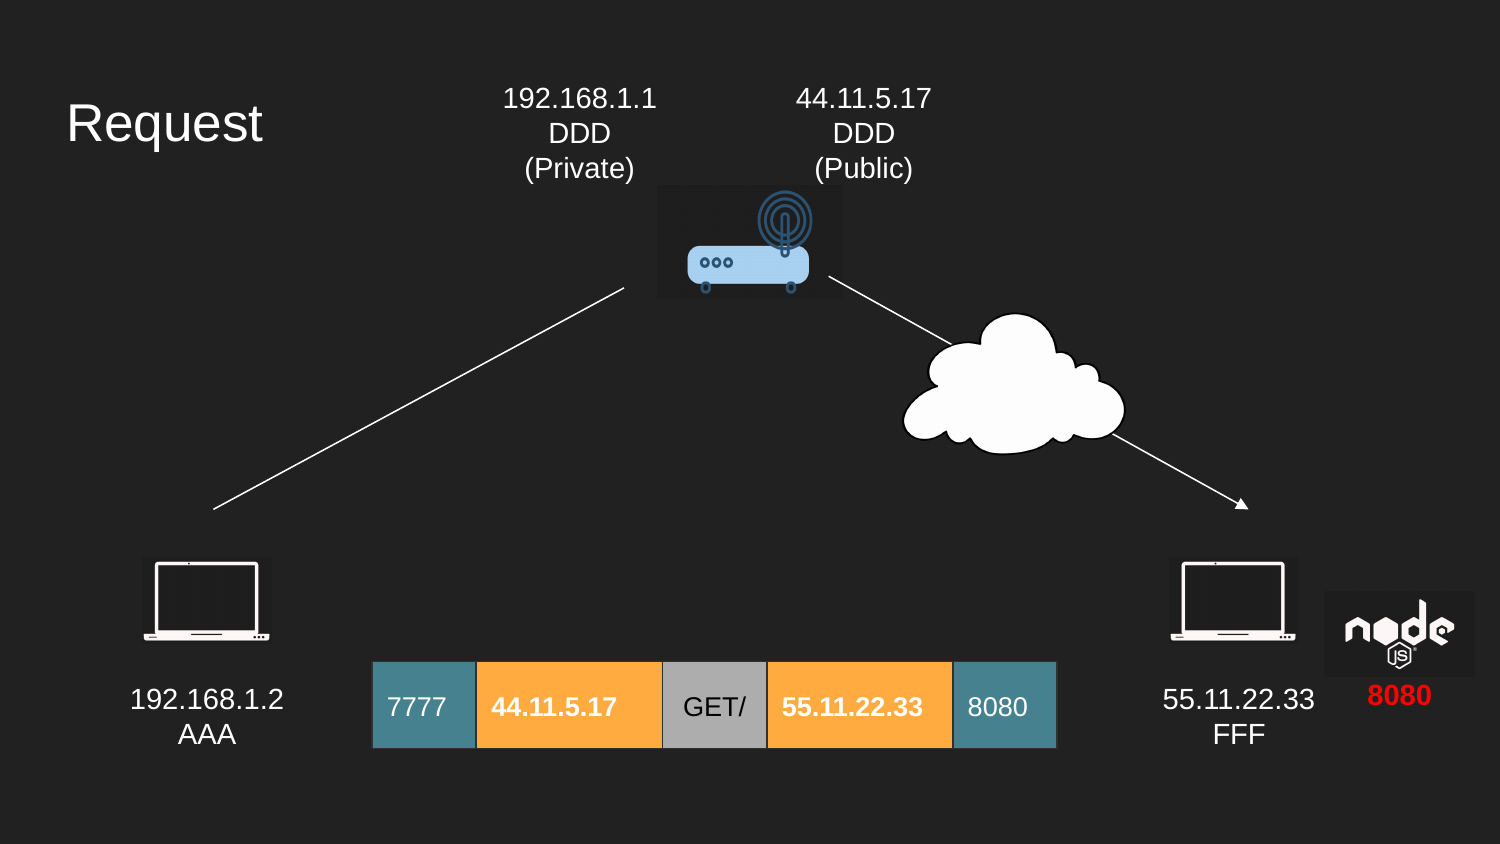

192.168.1.1
DDD
(Private)
44.11.5.17
DDD
(Public)
# Request
7777
44.11.5.17
GET/
55.11.22.33
8080
8080
192.168.1.2
AAA
55.11.22.33
FFF